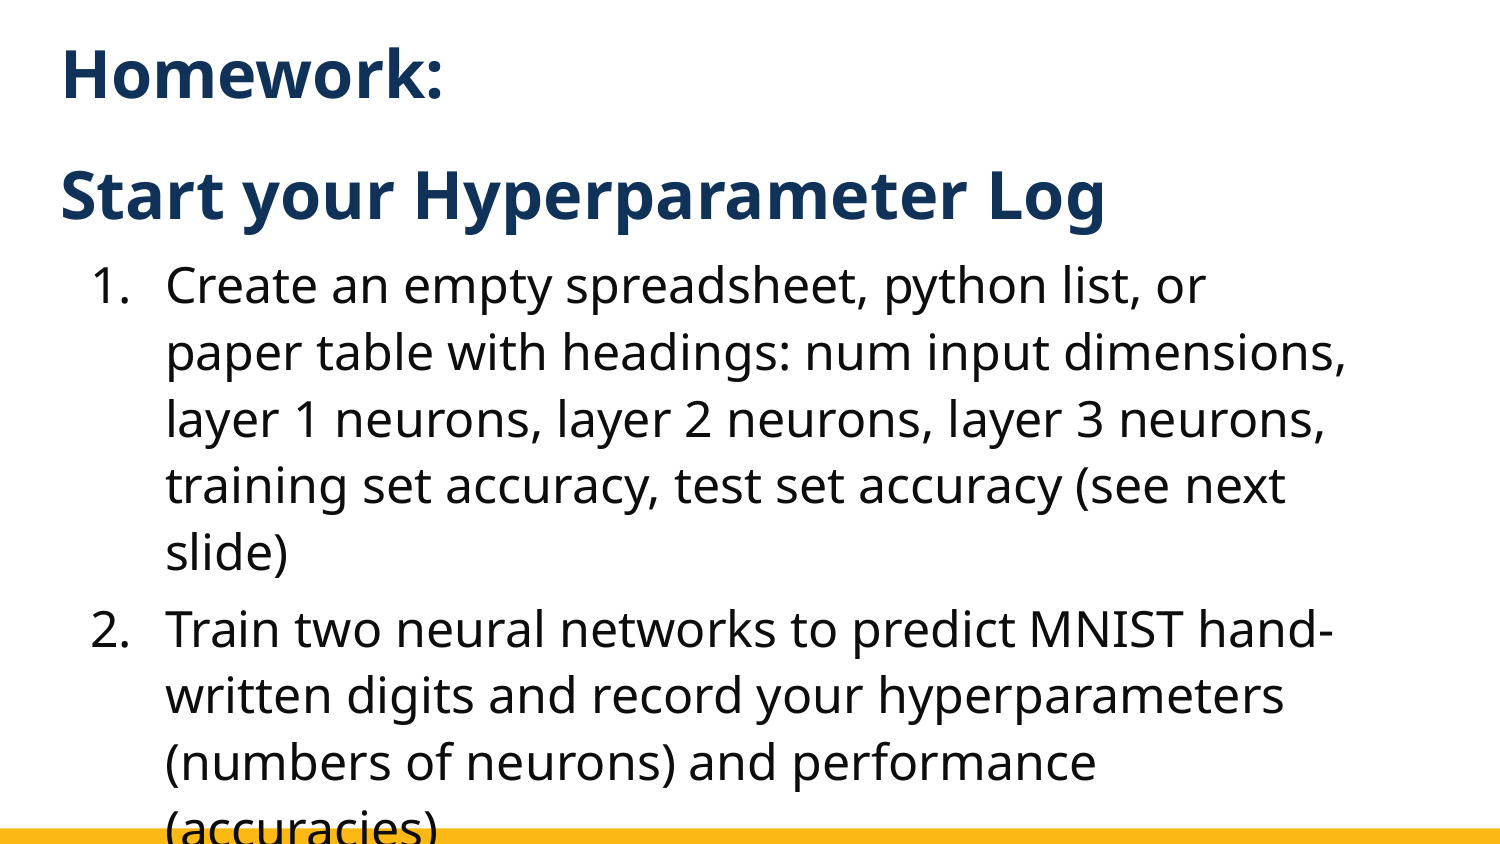

# Homework: Start your Hyperparameter Log
Create an empty spreadsheet, python list, or paper table with headings: num input dimensions, layer 1 neurons, layer 2 neurons, layer 3 neurons, training set accuracy, test set accuracy (see next slide)
Train two neural networks to predict MNIST hand-written digits and record your hyperparameters (numbers of neurons) and performance (accuracies)
TIP: Start with 0 neurons for layer 2 and layer 3